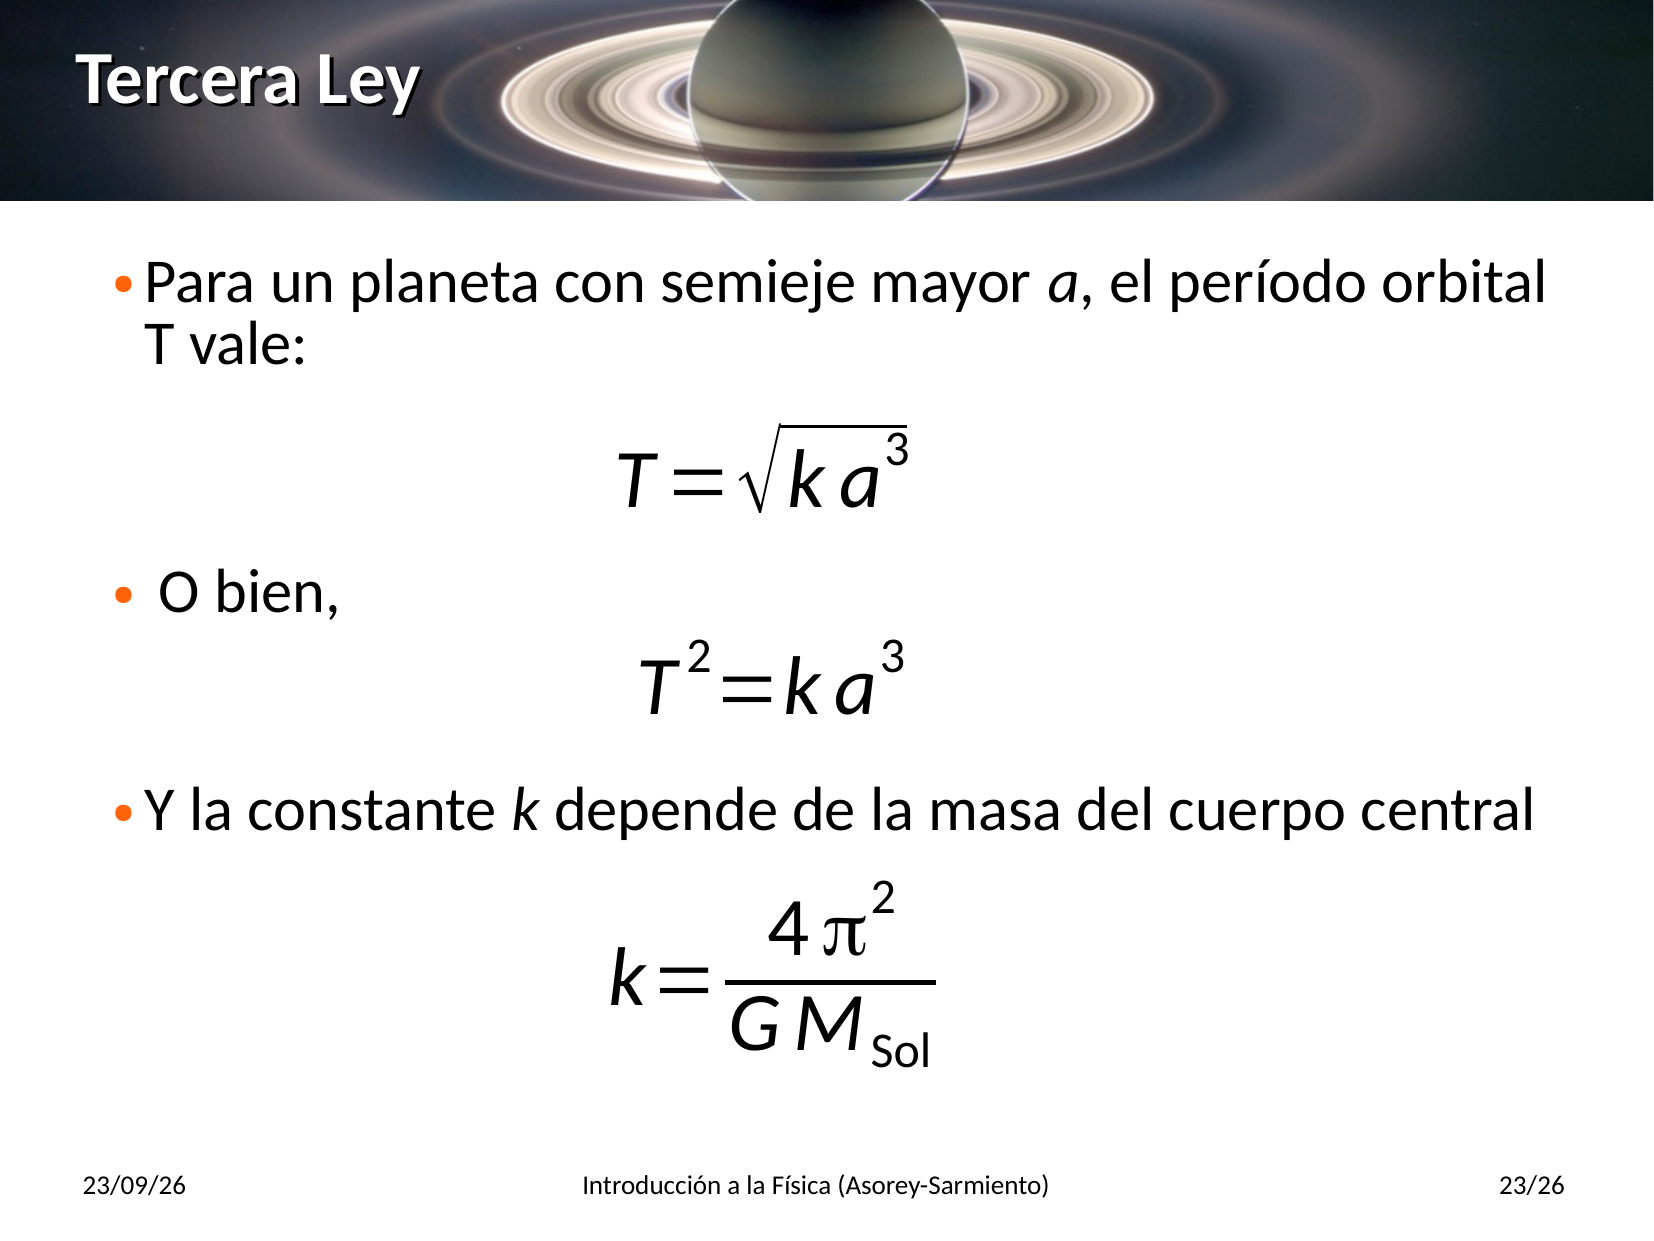

# Tercera Ley
Para un planeta con semieje mayor a, el período orbital T vale:
 O bien,
Y la constante k depende de la masa del cuerpo central
Introducción a la Física (Asorey-Sarmiento)
23